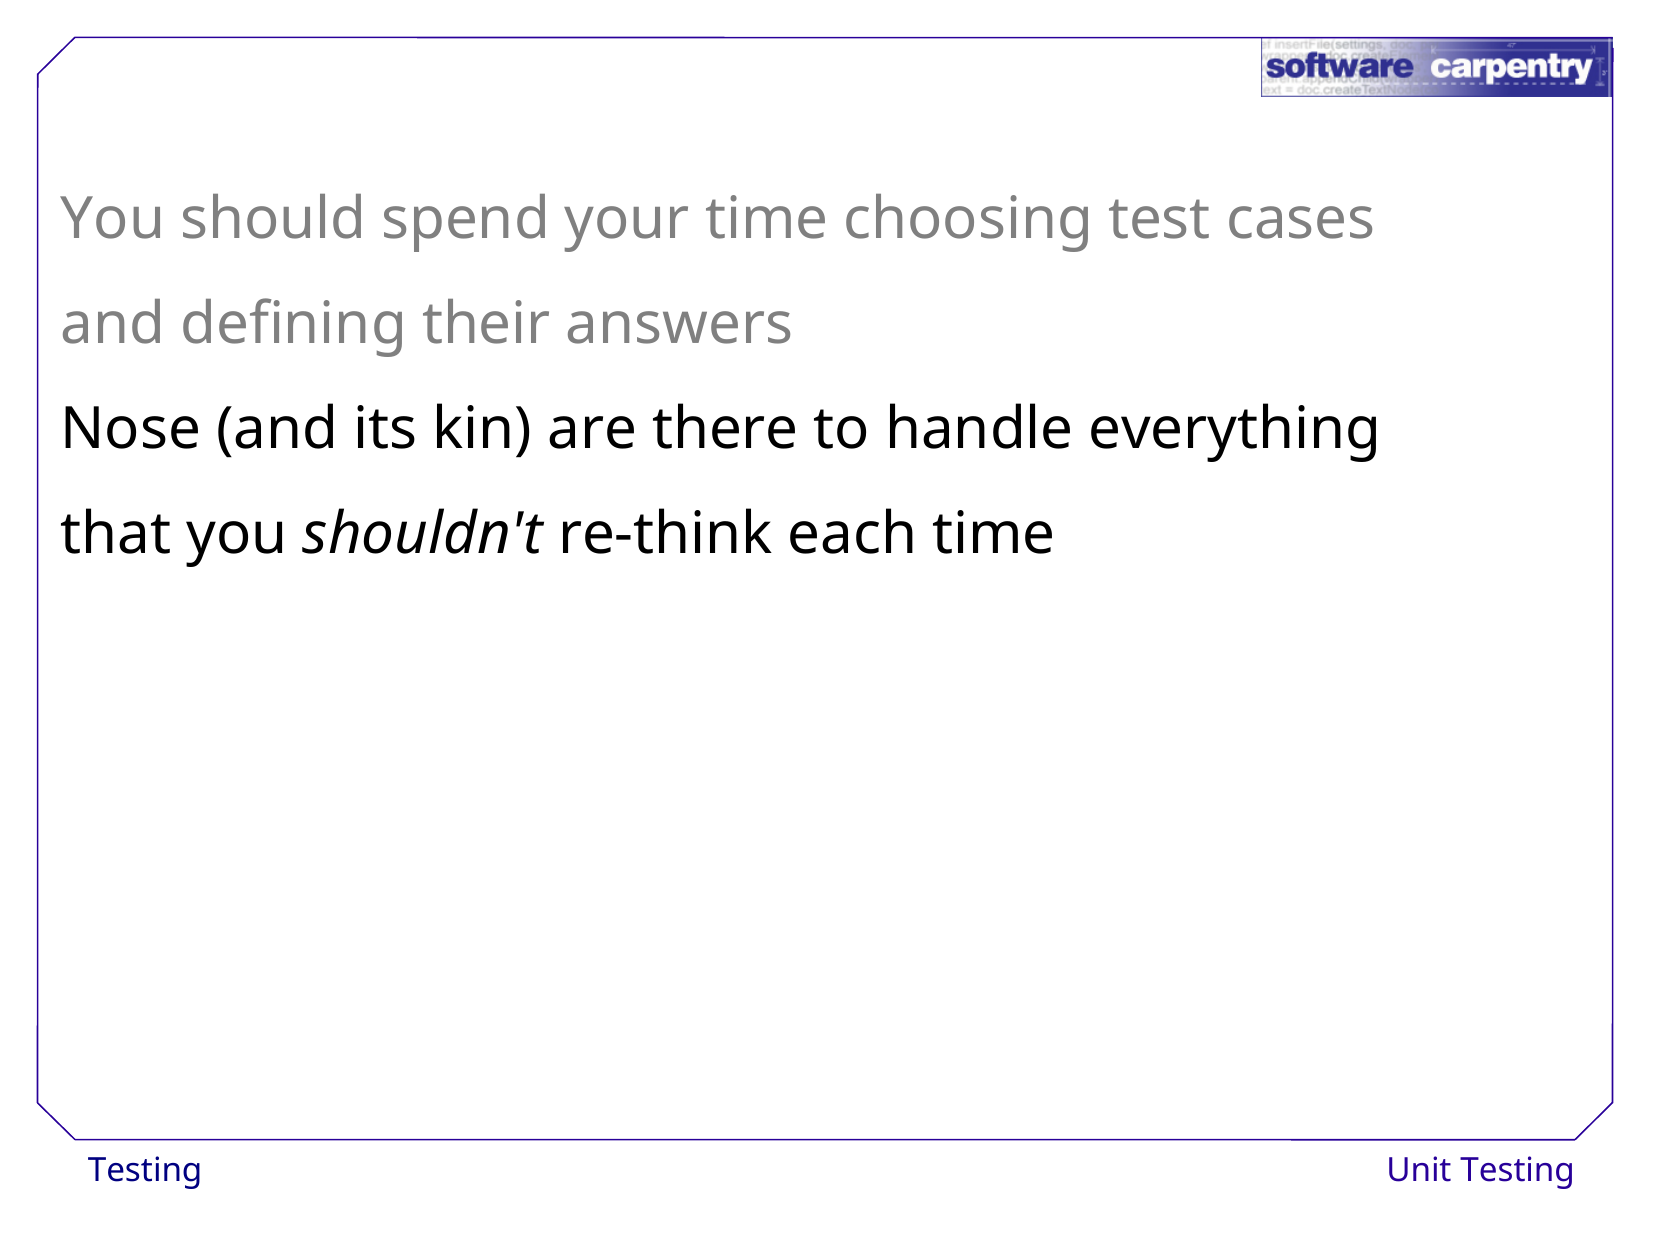

You should spend your time choosing test cases
and defining their answers
Nose (and its kin) are there to handle everything
that you shouldn't re-think each time